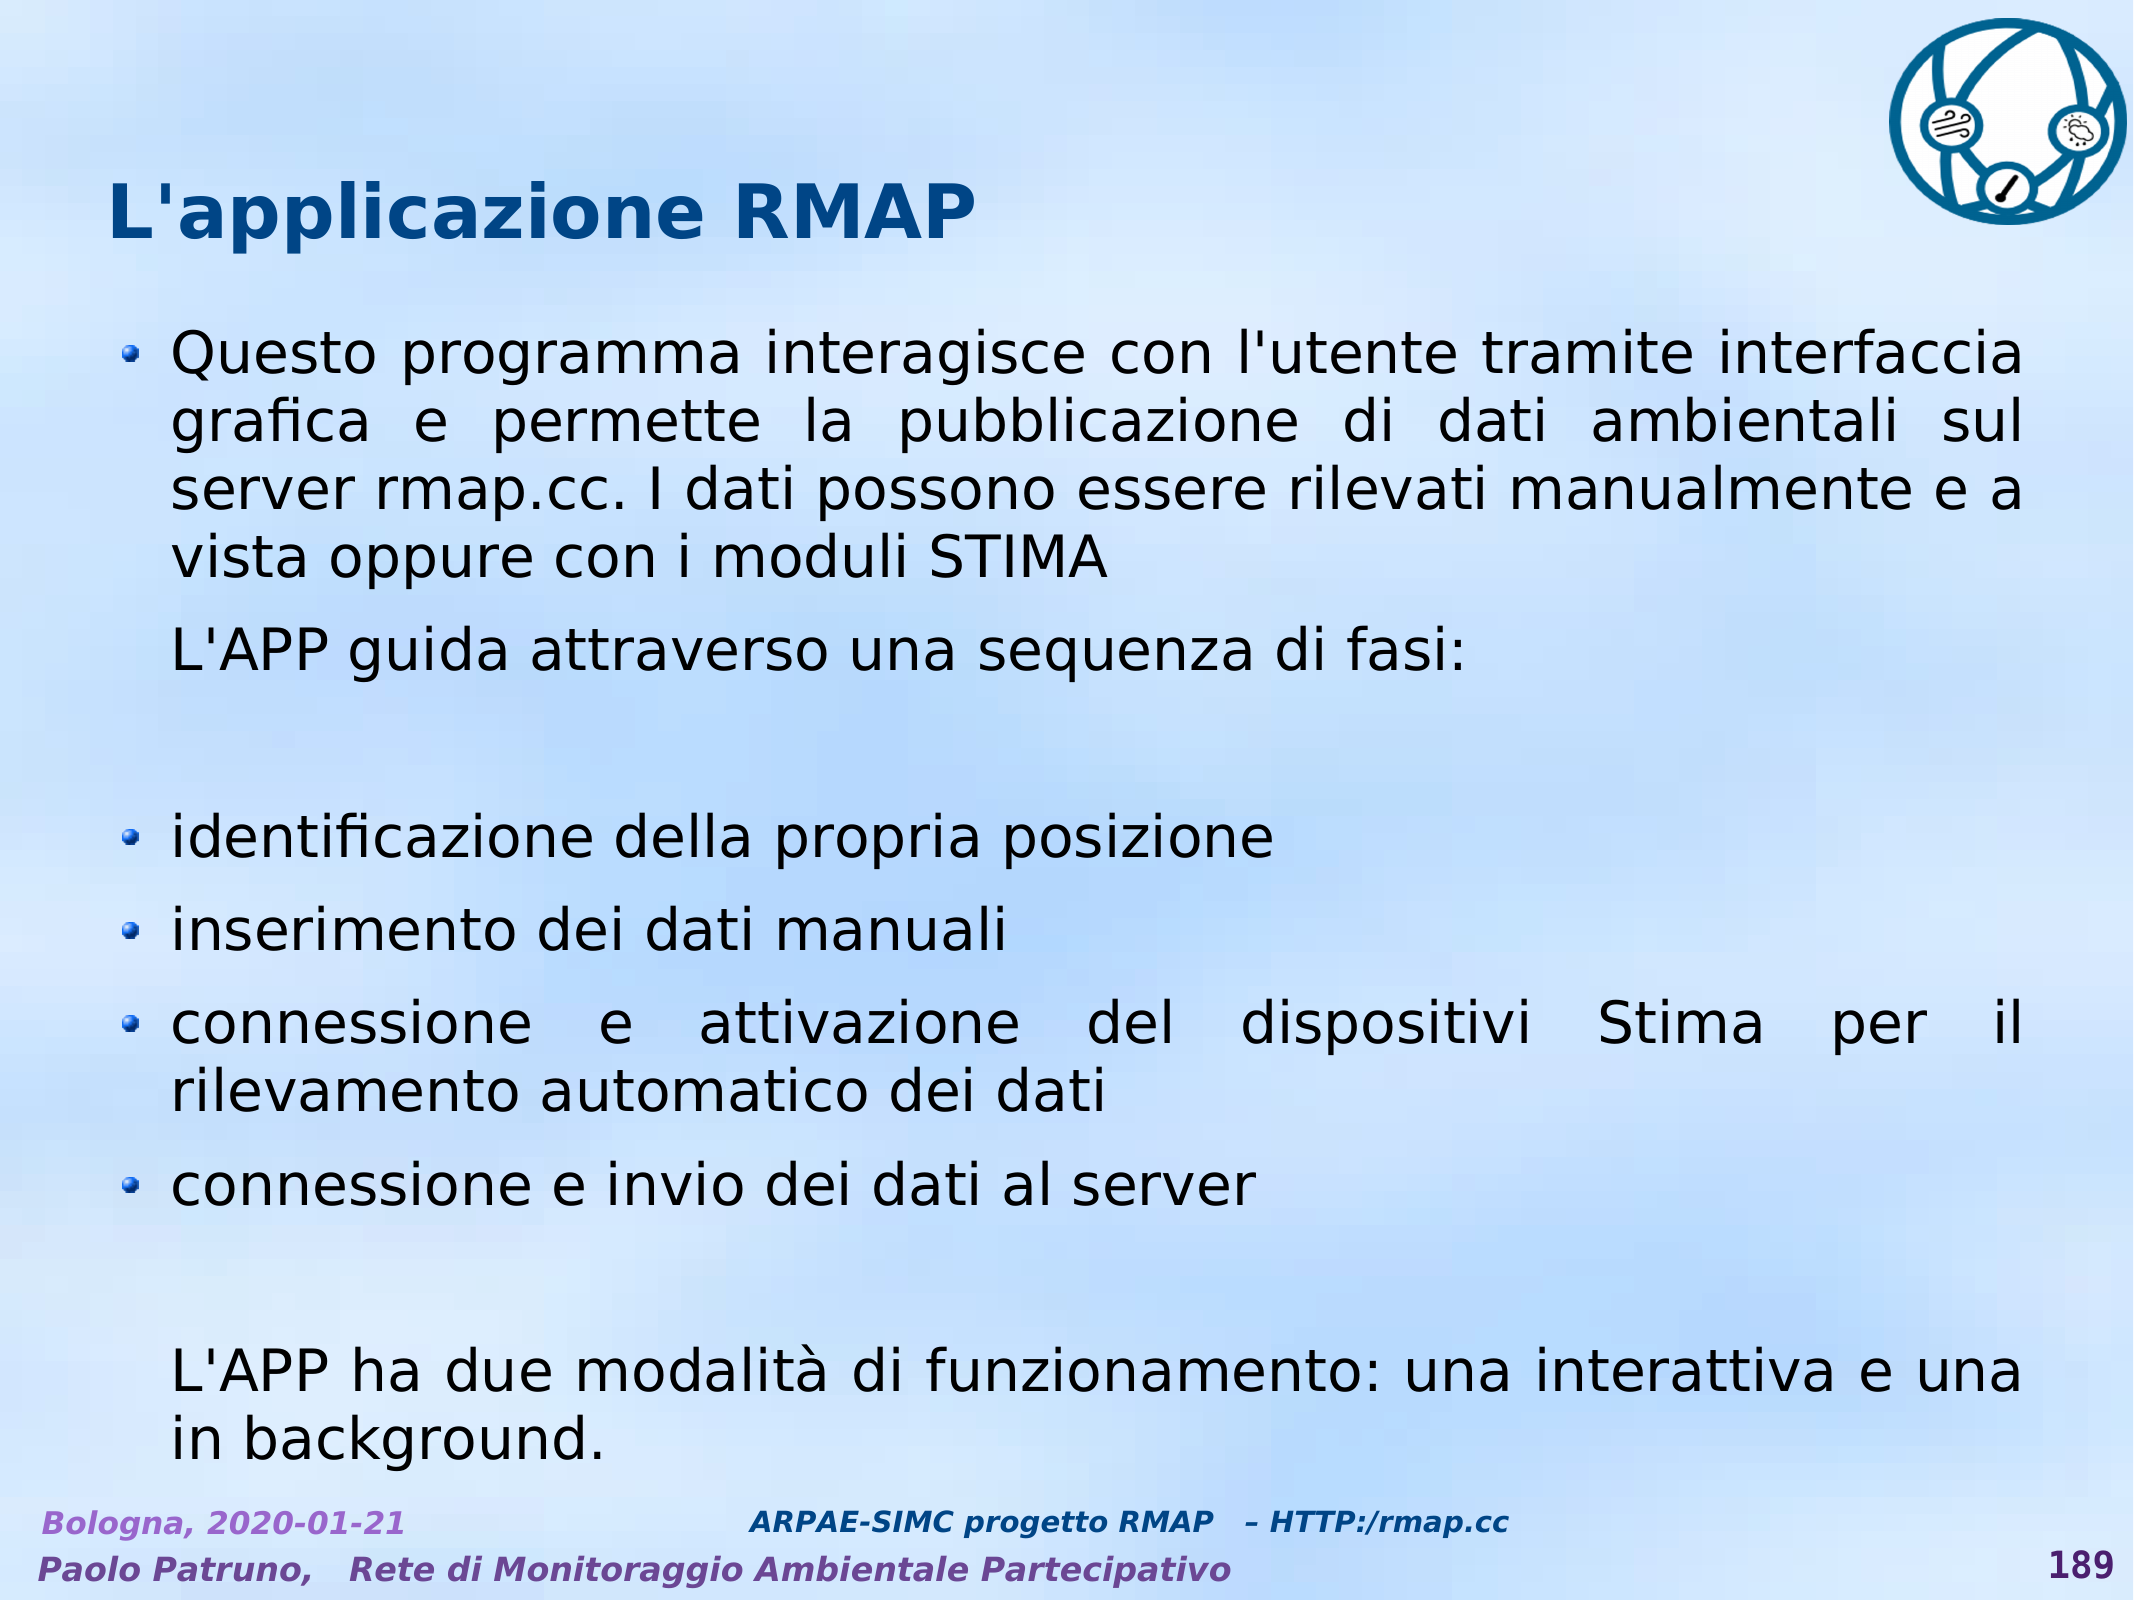

# L'applicazione RMAP
Questo programma interagisce con l'utente tramite interfaccia grafica e permette la pubblicazione di dati ambientali sul server rmap.cc. I dati possono essere rilevati manualmente e a vista oppure con i moduli STIMA
L'APP guida attraverso una sequenza di fasi:
identificazione della propria posizione
inserimento dei dati manuali
connessione e attivazione del dispositivi Stima per il rilevamento automatico dei dati
connessione e invio dei dati al server
L'APP ha due modalità di funzionamento: una interattiva e una in background.